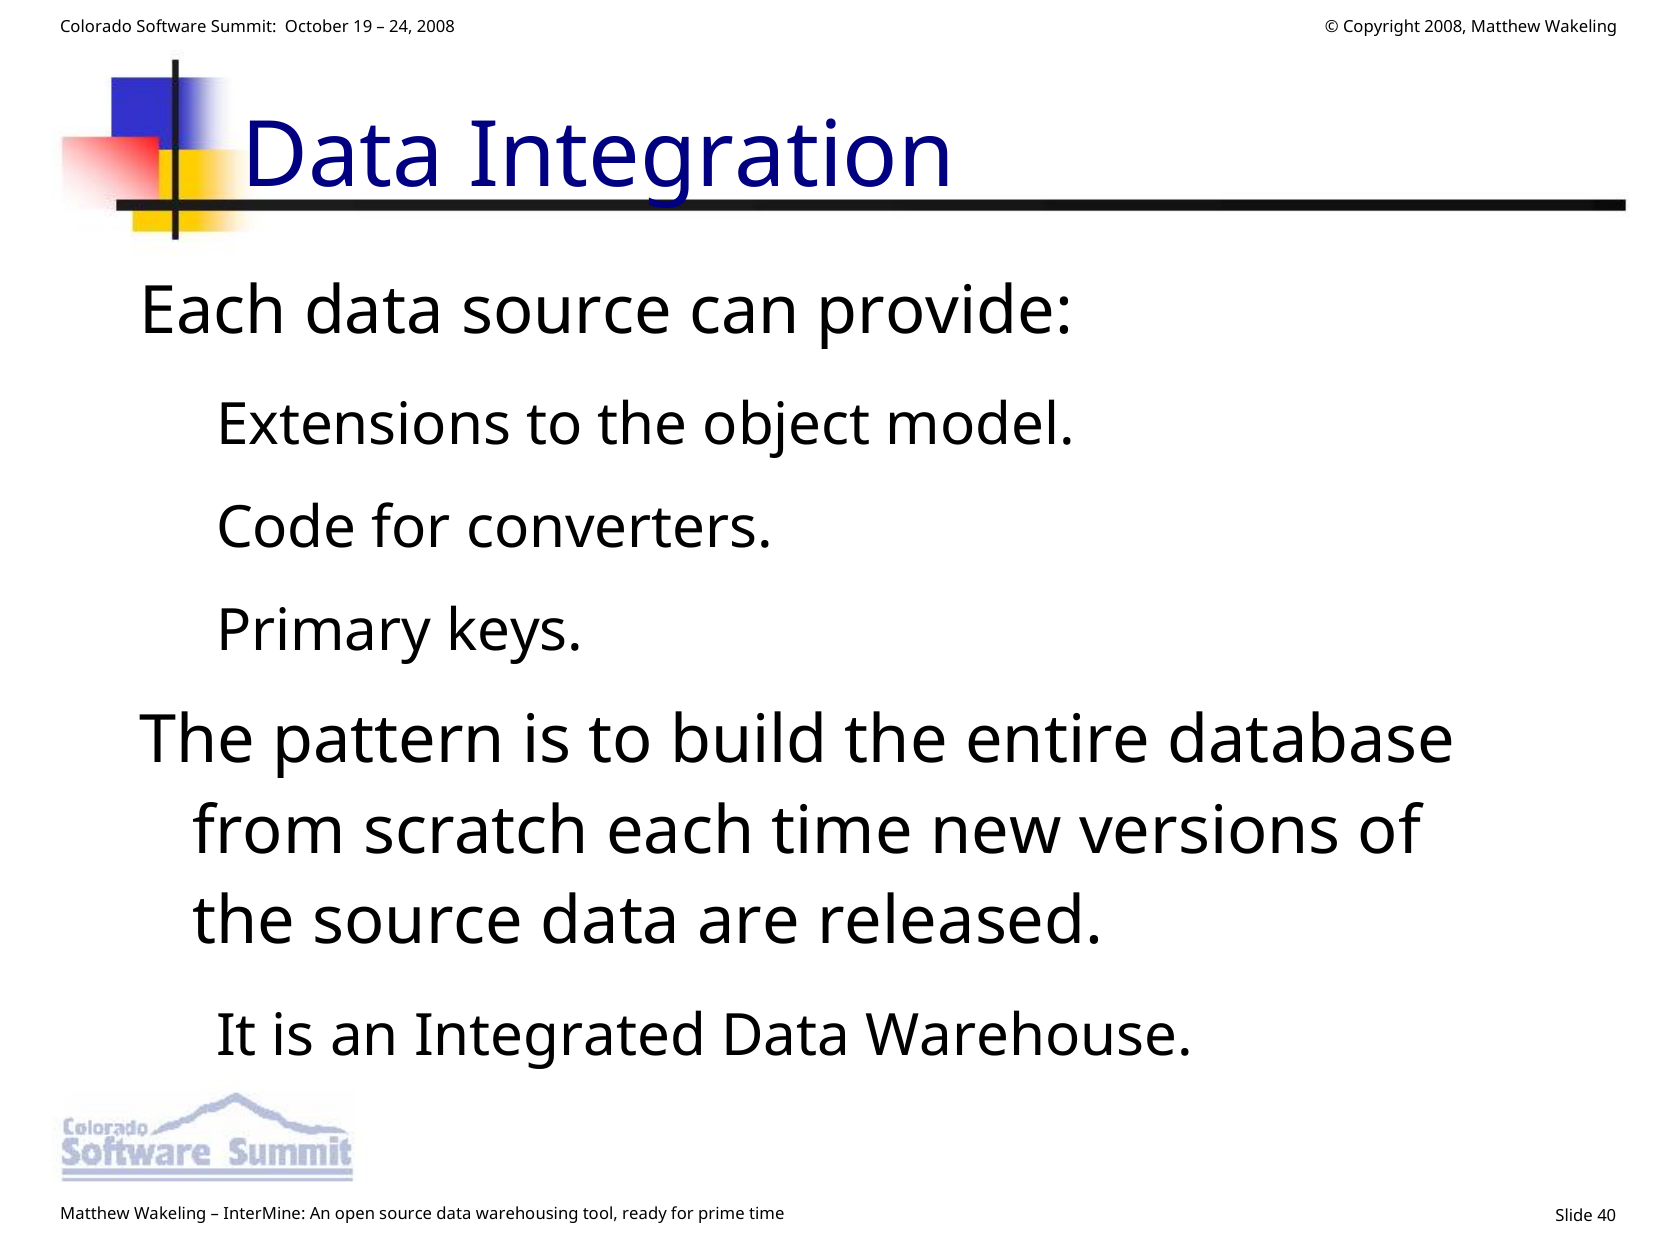

# Data Integration
Each data source can provide:
Extensions to the object model.
Code for converters.
Primary keys.
The pattern is to build the entire database from scratch each time new versions of the source data are released.
It is an Integrated Data Warehouse.